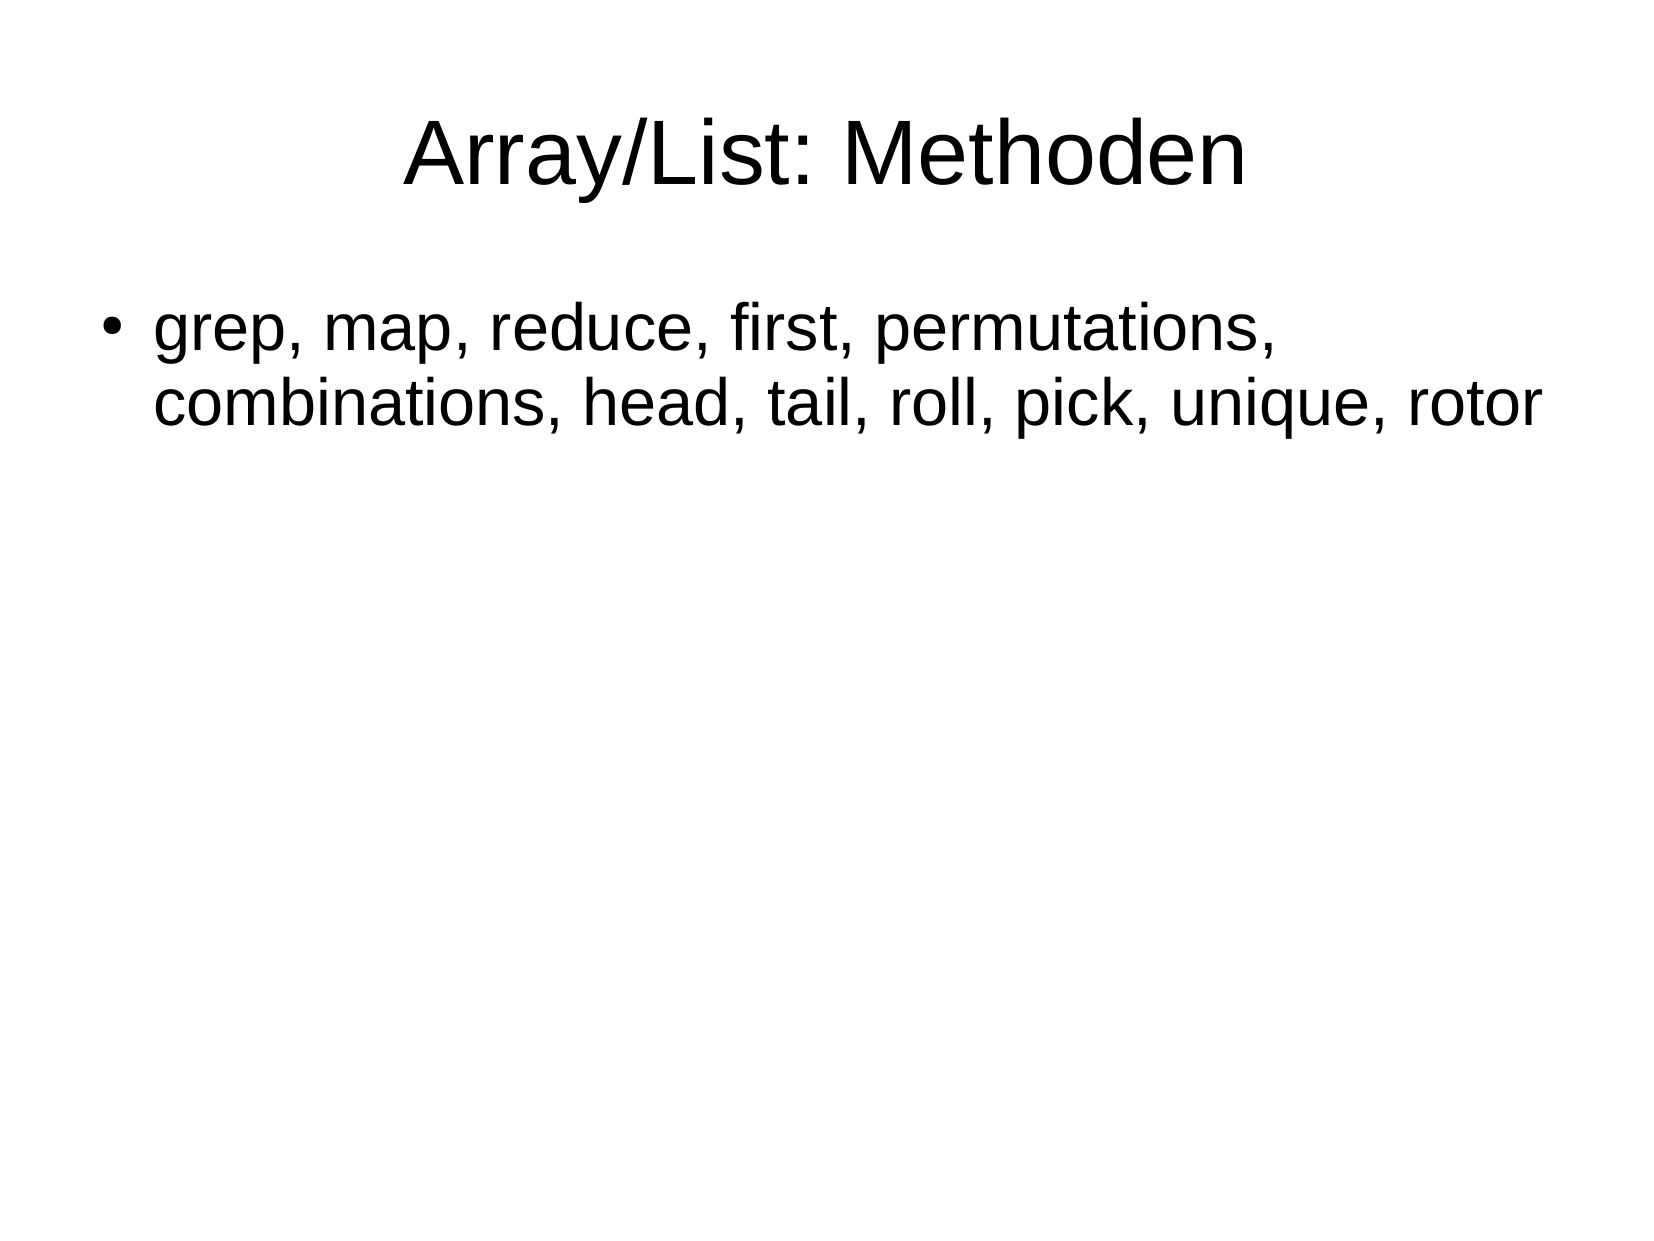

# Array/List: Methoden
grep, map, reduce, first, permutations, combinations, head, tail, roll, pick, unique, rotor